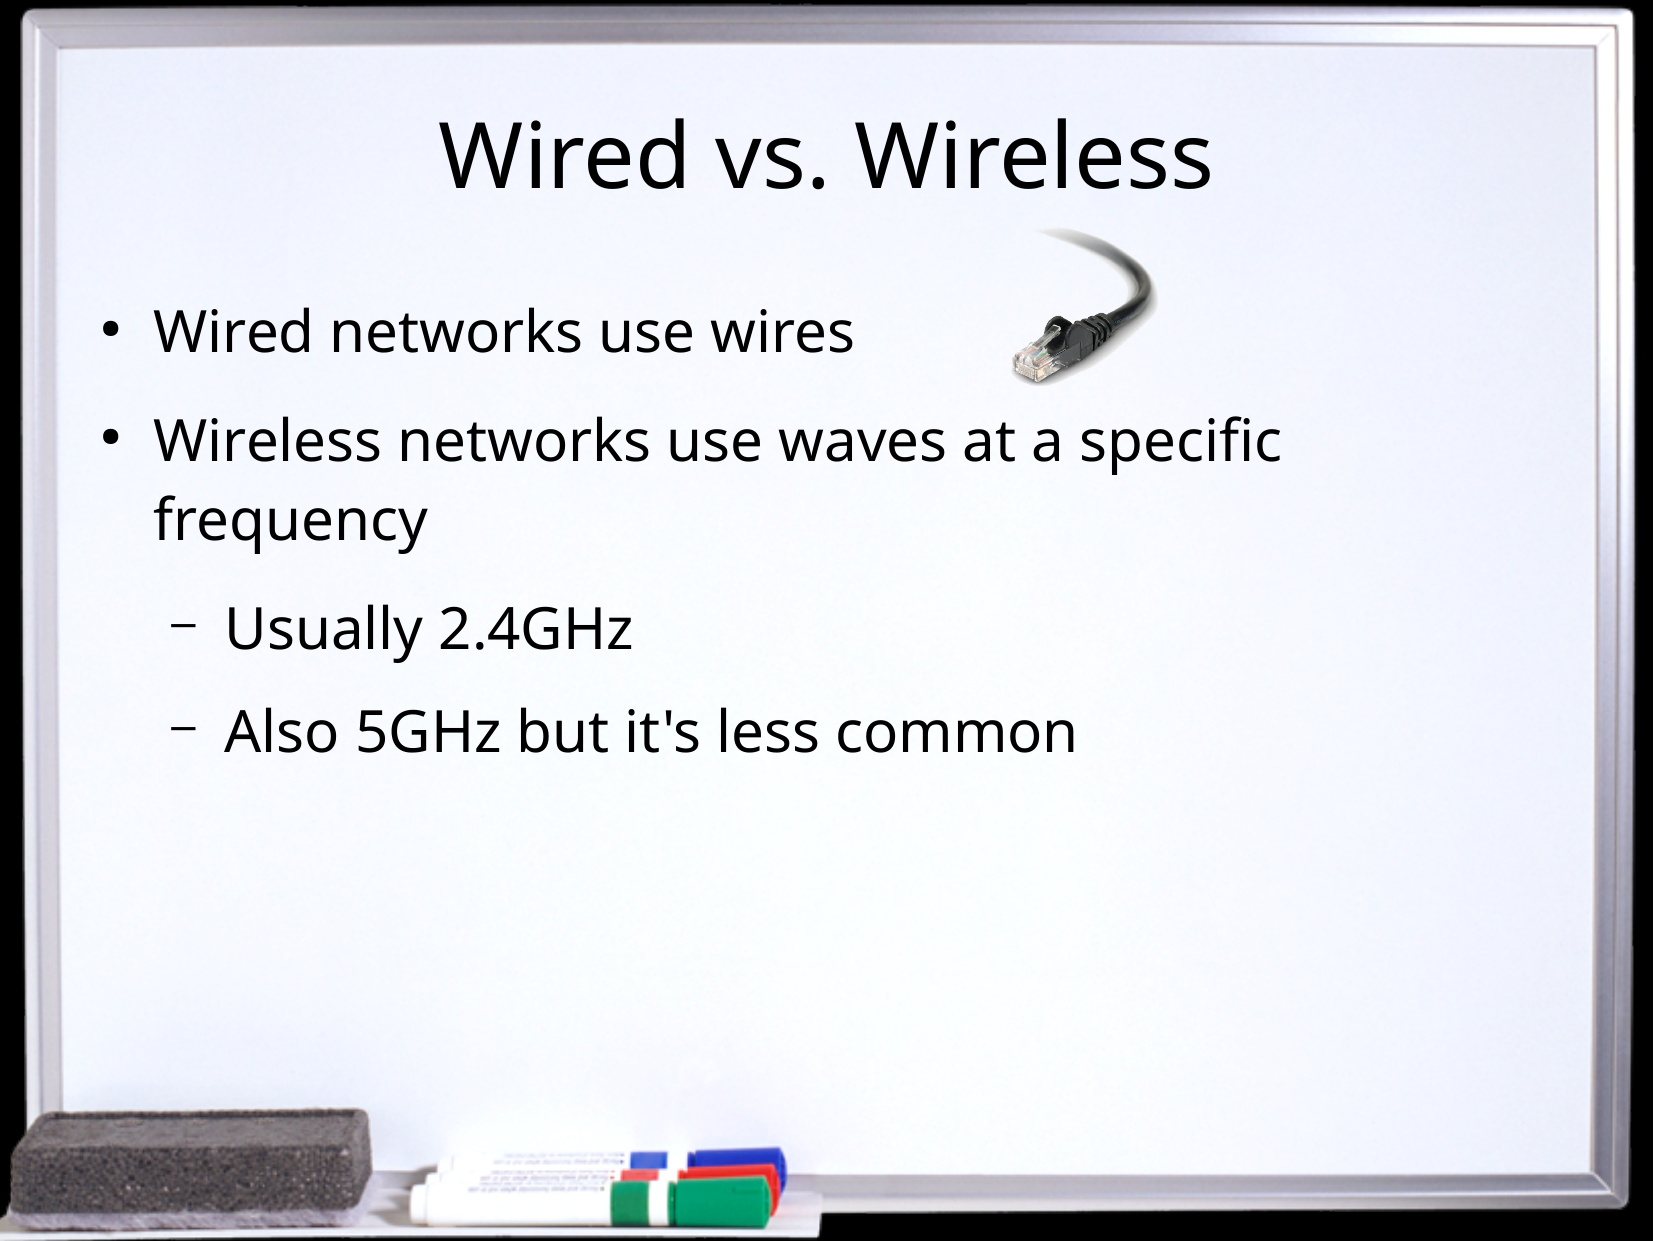

# Wired vs. Wireless
Wired networks use wires
Wireless networks use waves at a specific frequency
Usually 2.4GHz
Also 5GHz but it's less common